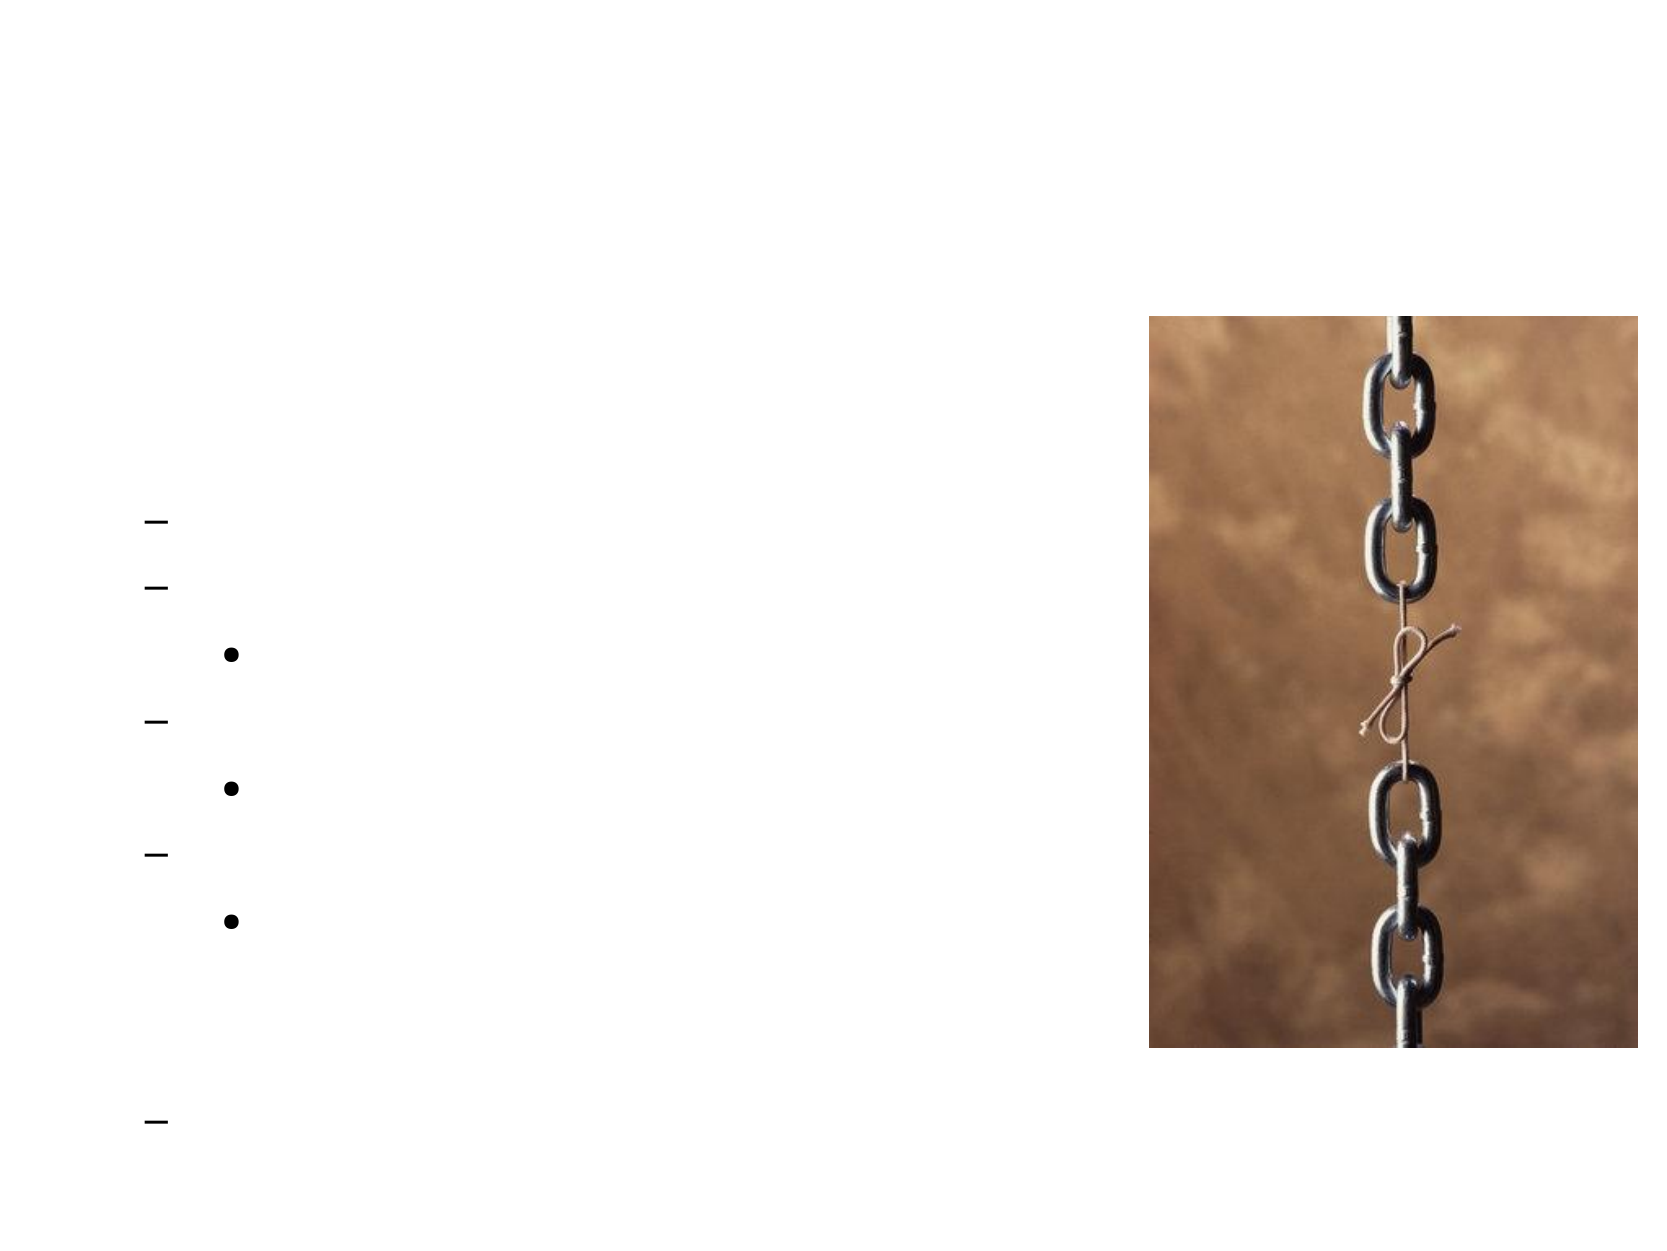

# Alguns comandos básicos
Agora podemos seguir para o próximo comando:
chmod
Muda as permissões de um arquivo
Modo de uso:
chmod <octais> <arquivo>
Exemplo:
chmod 755 file
Outra opção de uso:
chmod g+r file (adiciona a permissão de leitura para o grupo)
Só o dono do arquivo (ou o usuário root) pode mudar as permissões